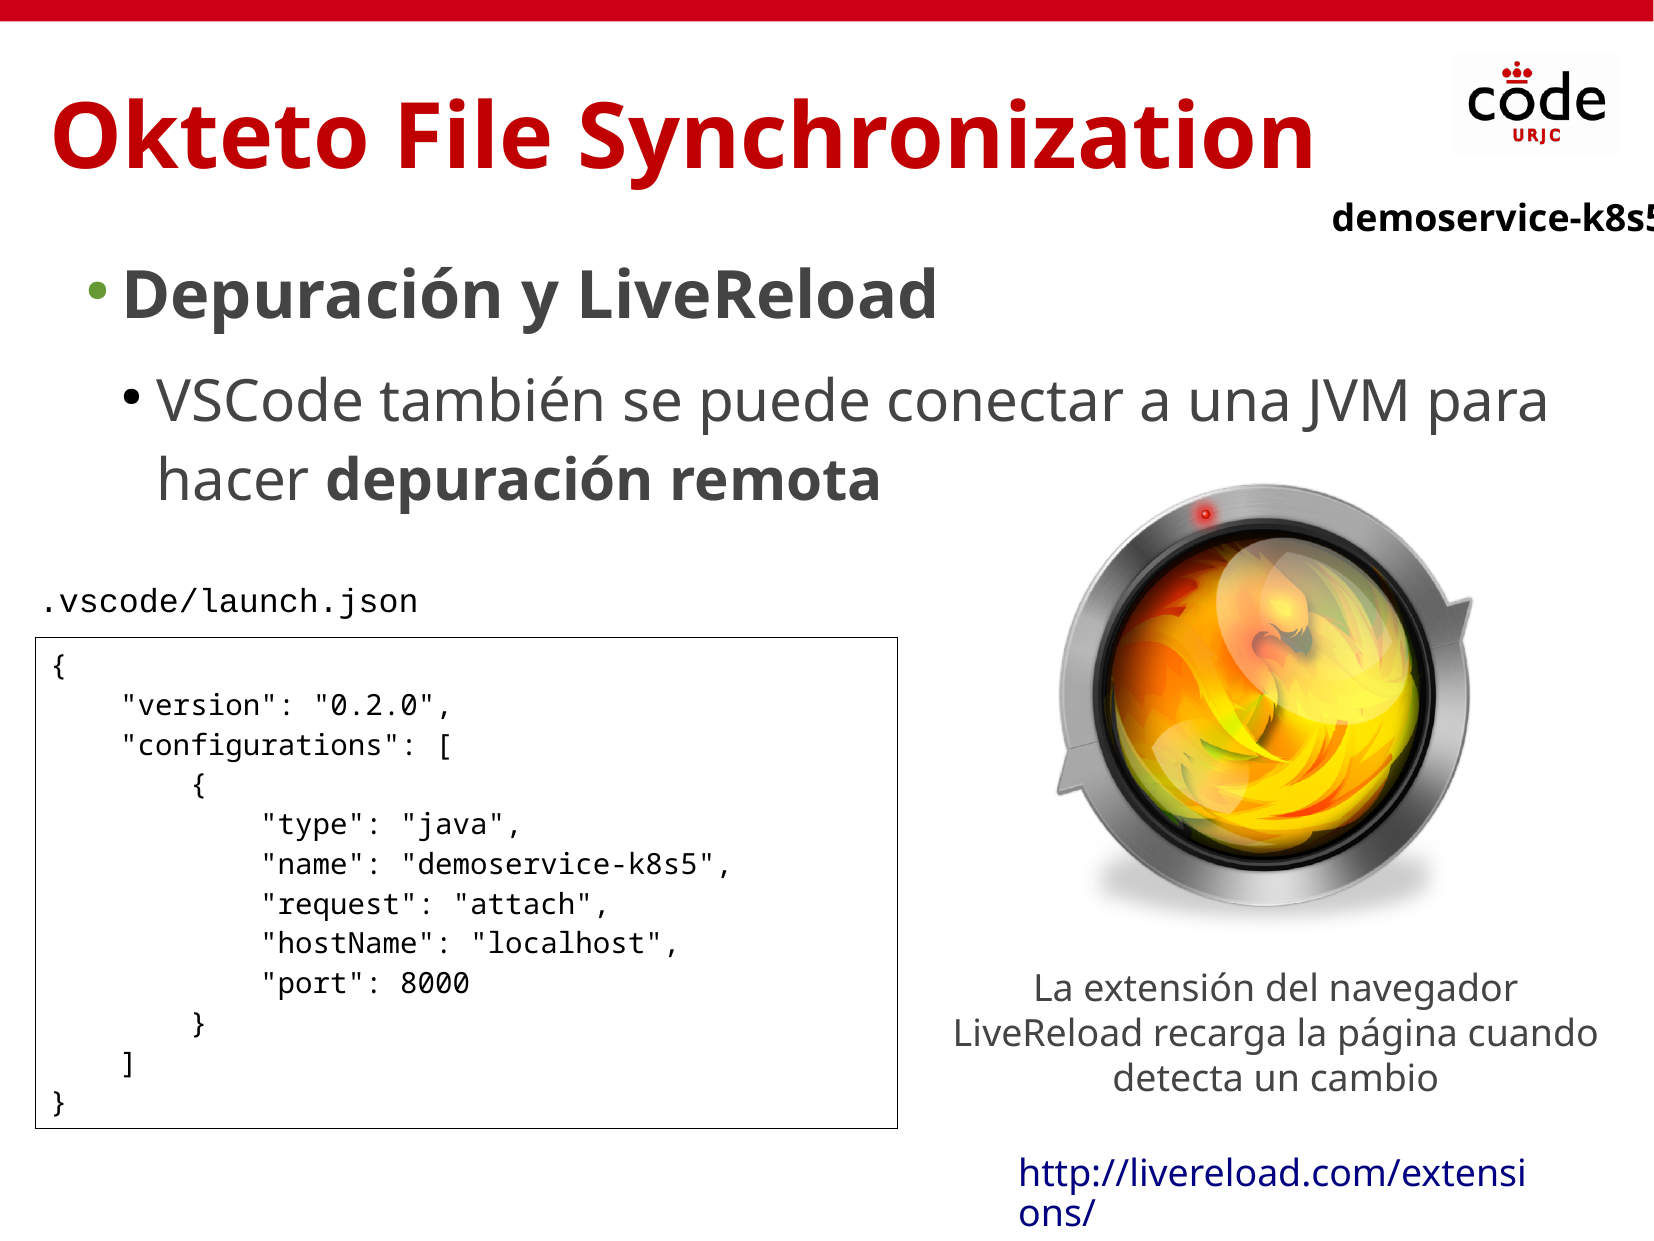

# Okteto File Synchronization
demoservice-k8s5
Depuración y LiveReload
VSCode también se puede conectar a una JVM para hacer depuración remota
.vscode/launch.json
{
 "version": "0.2.0",
 "configurations": [
 {
 "type": "java",
 "name": "demoservice-k8s5",
 "request": "attach",
 "hostName": "localhost",
 "port": 8000
 }
 ]
}
La extensión del navegador LiveReload recarga la página cuando detecta un cambio
http://livereload.com/extensions/